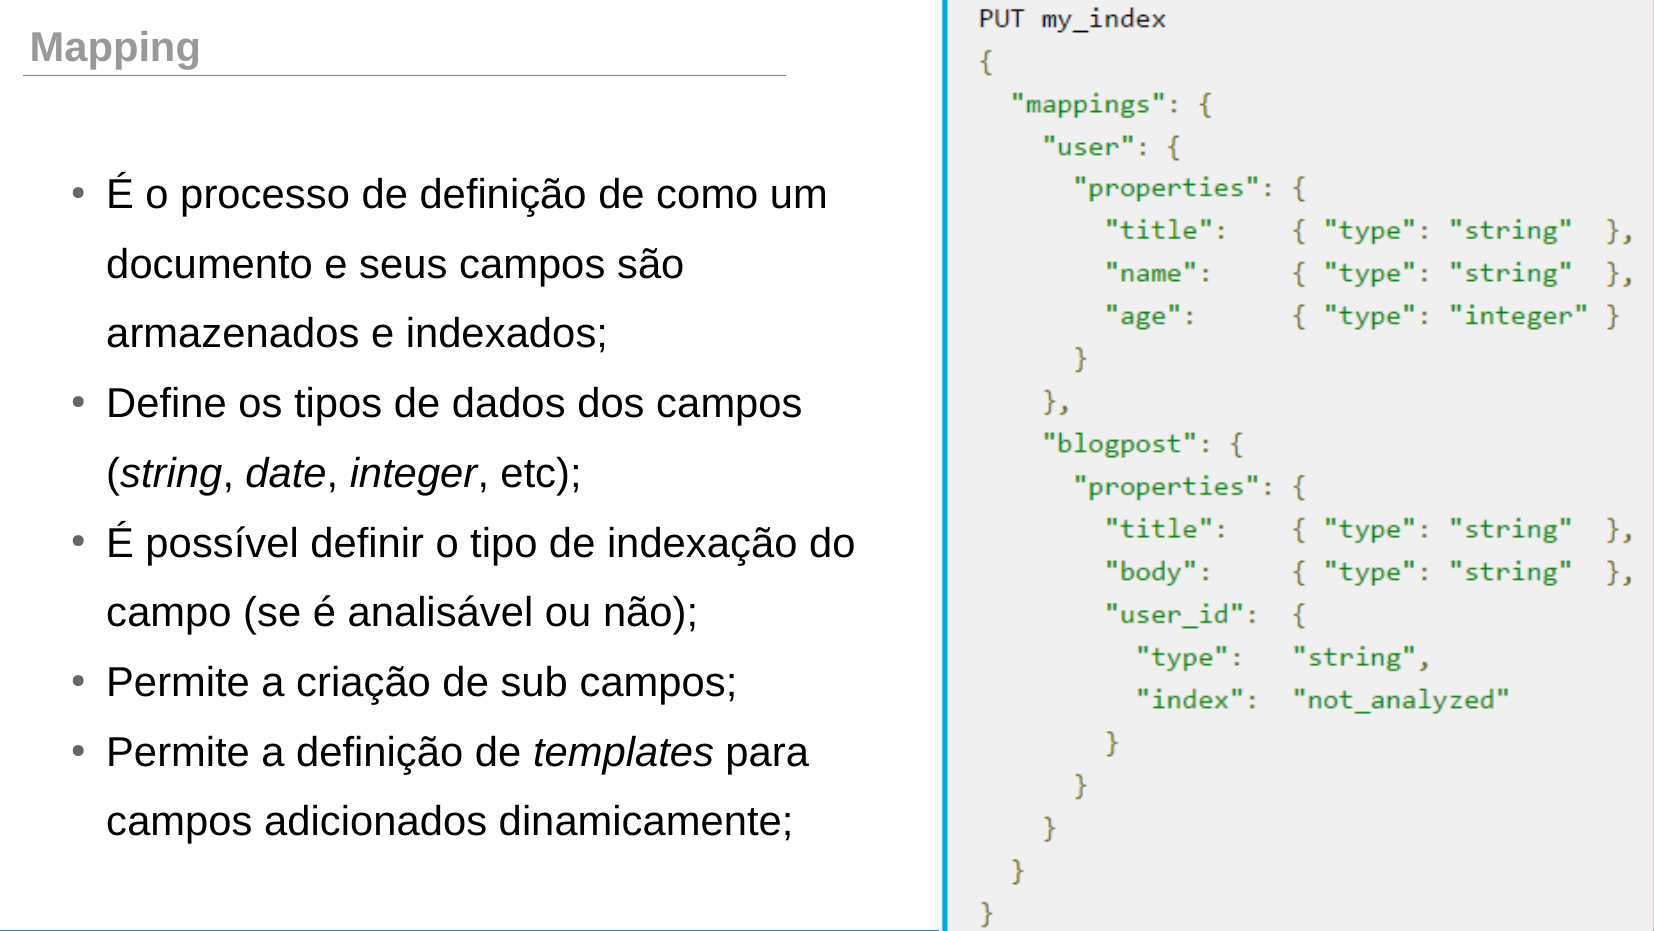

# Mapping
É o processo de definição de como um documento e seus campos são armazenados e indexados;
Define os tipos de dados dos campos (string, date, integer, etc);
É possível definir o tipo de indexação do campo (se é analisável ou não);
Permite a criação de sub campos;
Permite a definição de templates para campos adicionados dinamicamente;